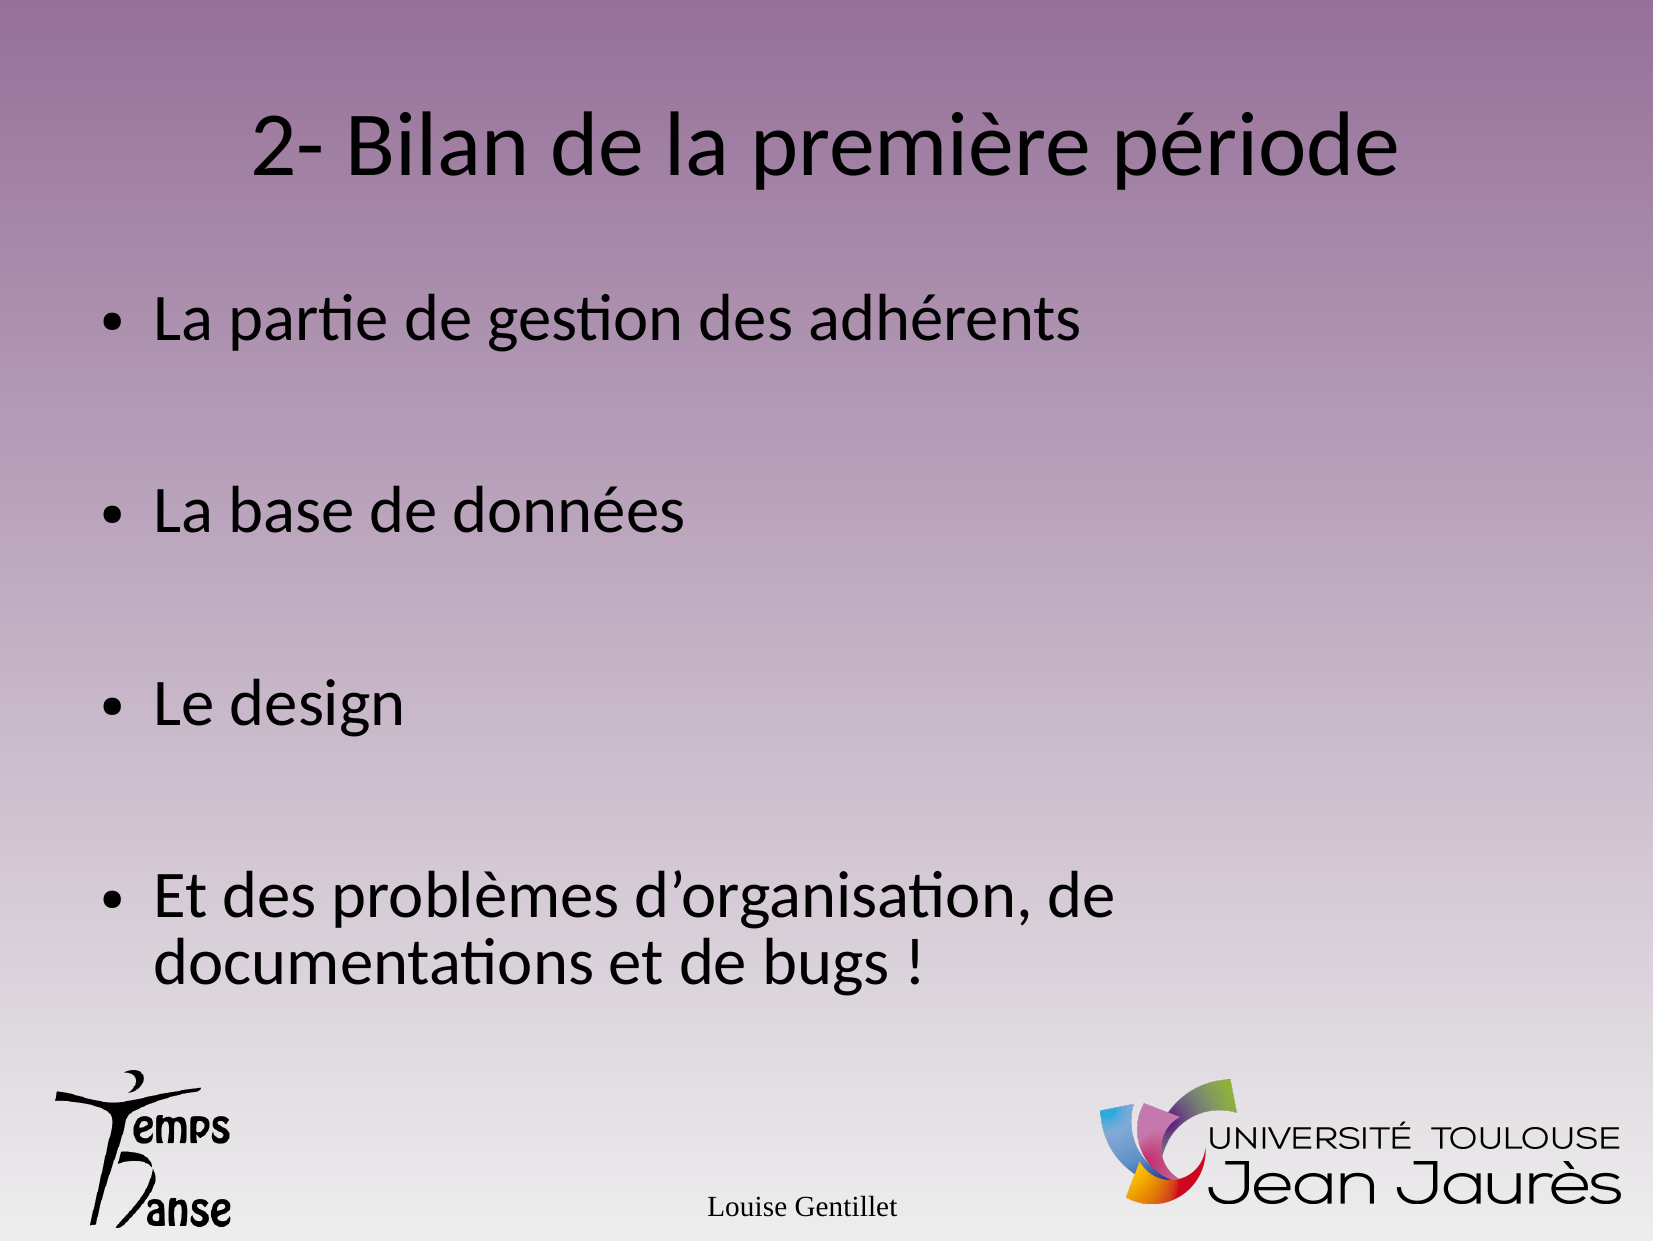

# 2- Bilan de la première période
La partie de gestion des adhérents
La base de données
Le design
Et des problèmes d’organisation, de documentations et de bugs !